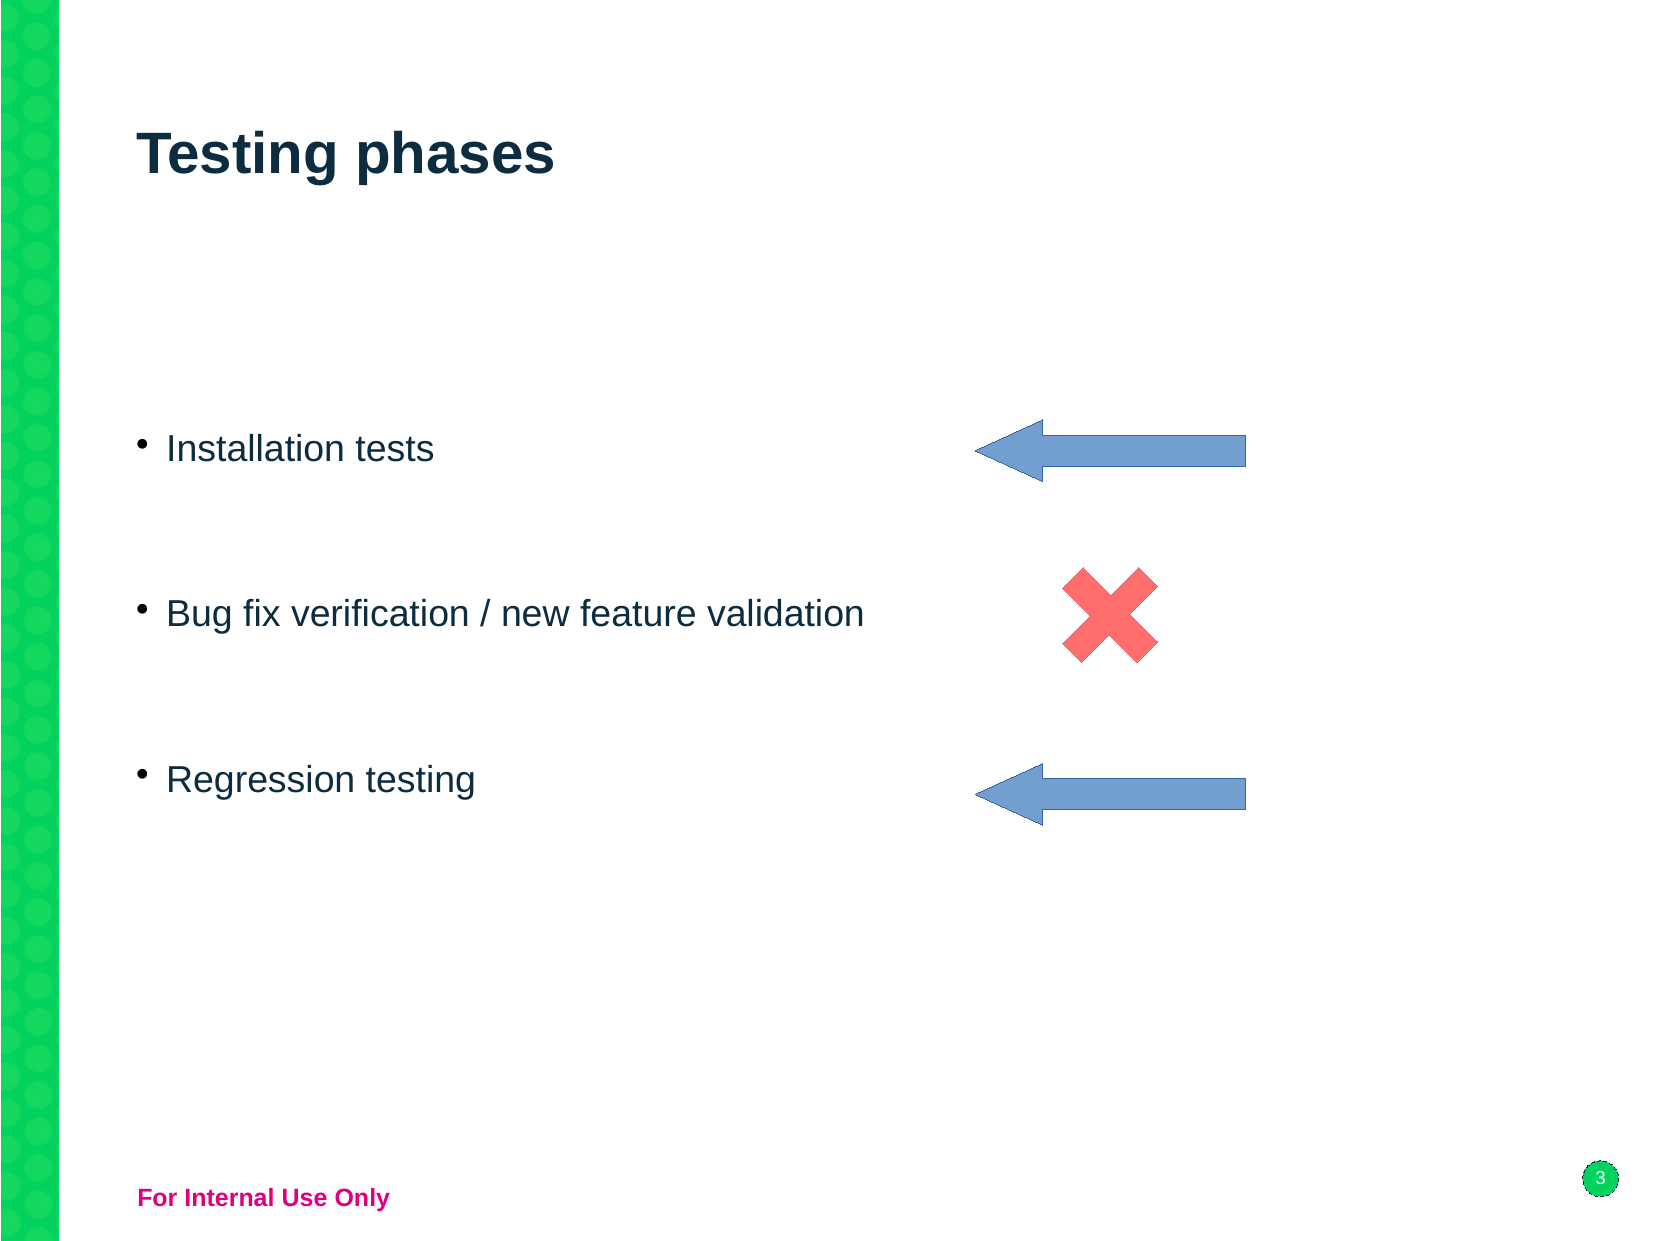

# Testing phases
Installation tests
Bug fix verification / new feature validation
Regression testing
3
For Internal Use Only